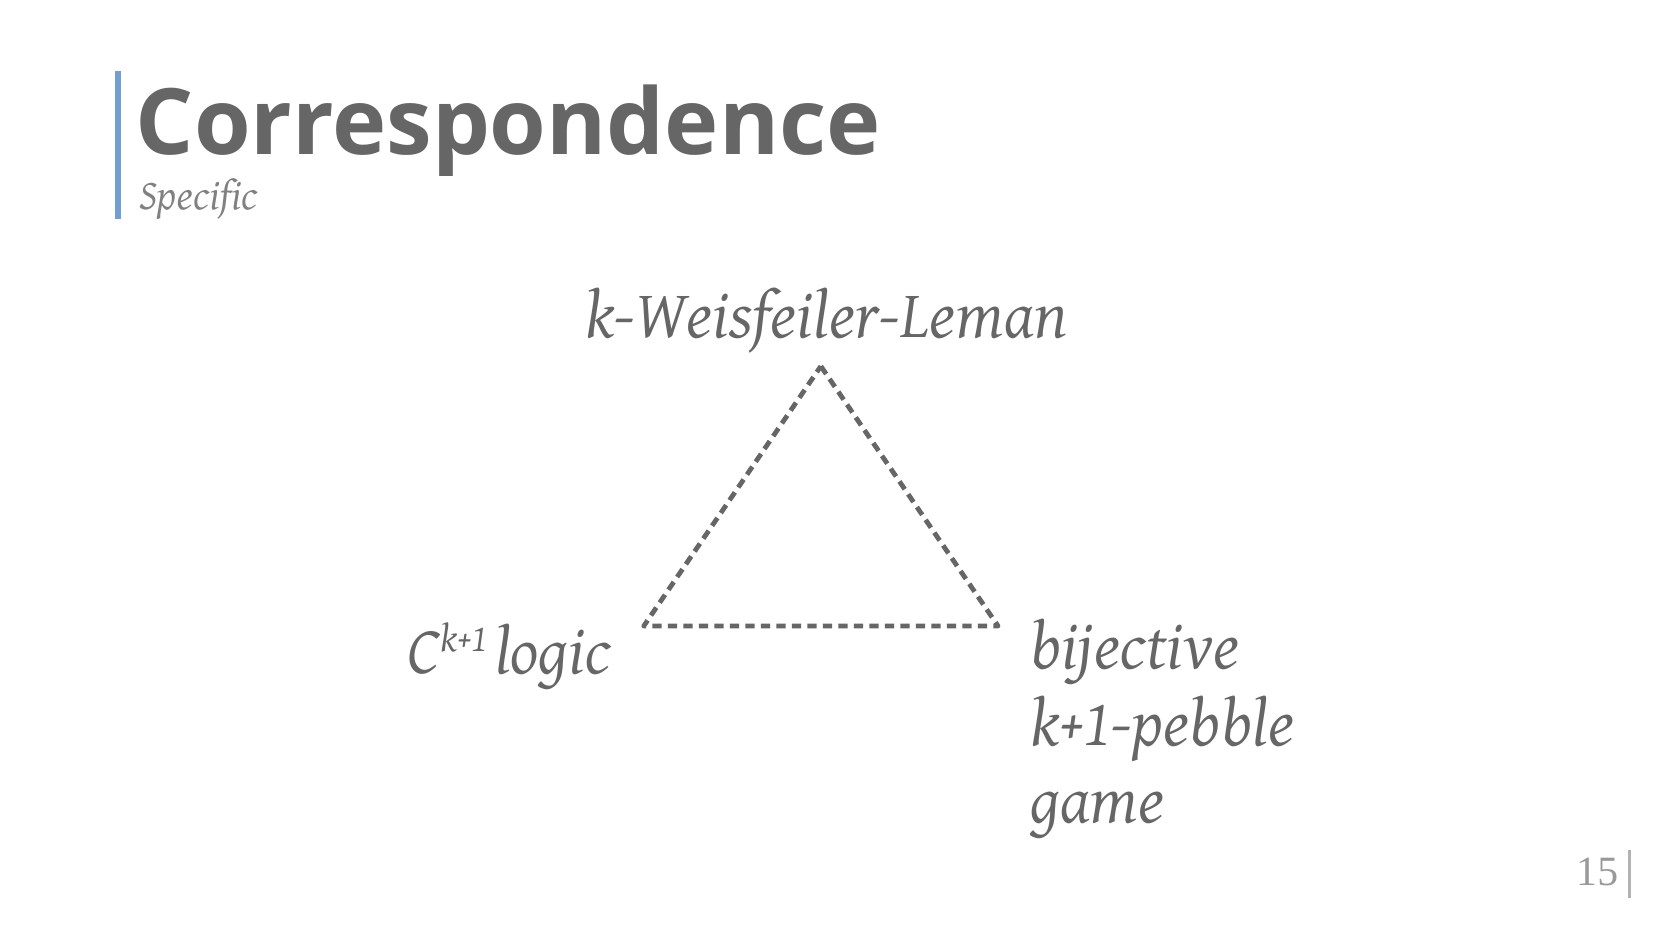

# Correspondence
Specific
k-Weisfeiler-Leman
bijective
k+1-pebble game
Ck+1 logic
15